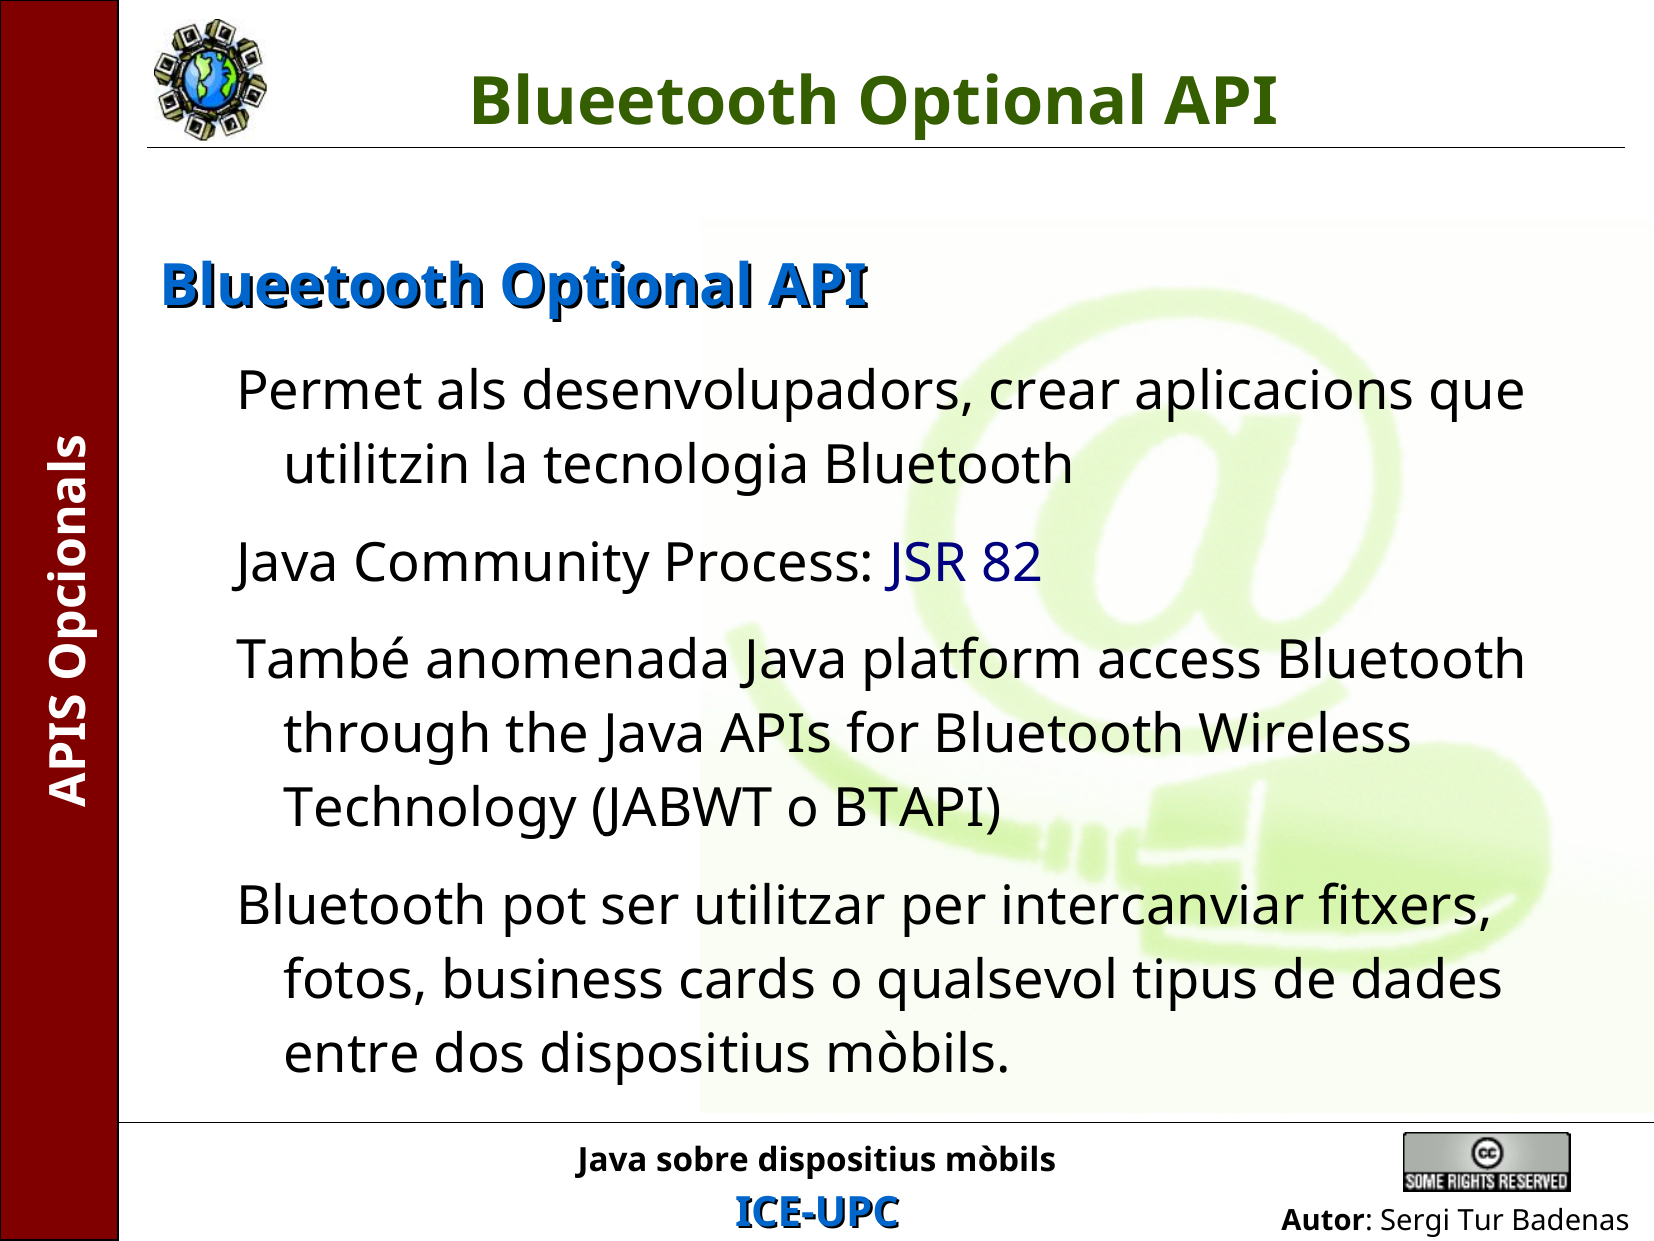

# Blueetooth Optional API
Blueetooth Optional API
Permet als desenvolupadors, crear aplicacions que utilitzin la tecnologia Bluetooth
Java Community Process: JSR 82
També anomenada Java platform access Bluetooth through the Java APIs for Bluetooth Wireless Technology (JABWT o BTAPI)
Bluetooth pot ser utilitzar per intercanviar fitxers, fotos, business cards o qualsevol tipus de dades entre dos dispositius mòbils.